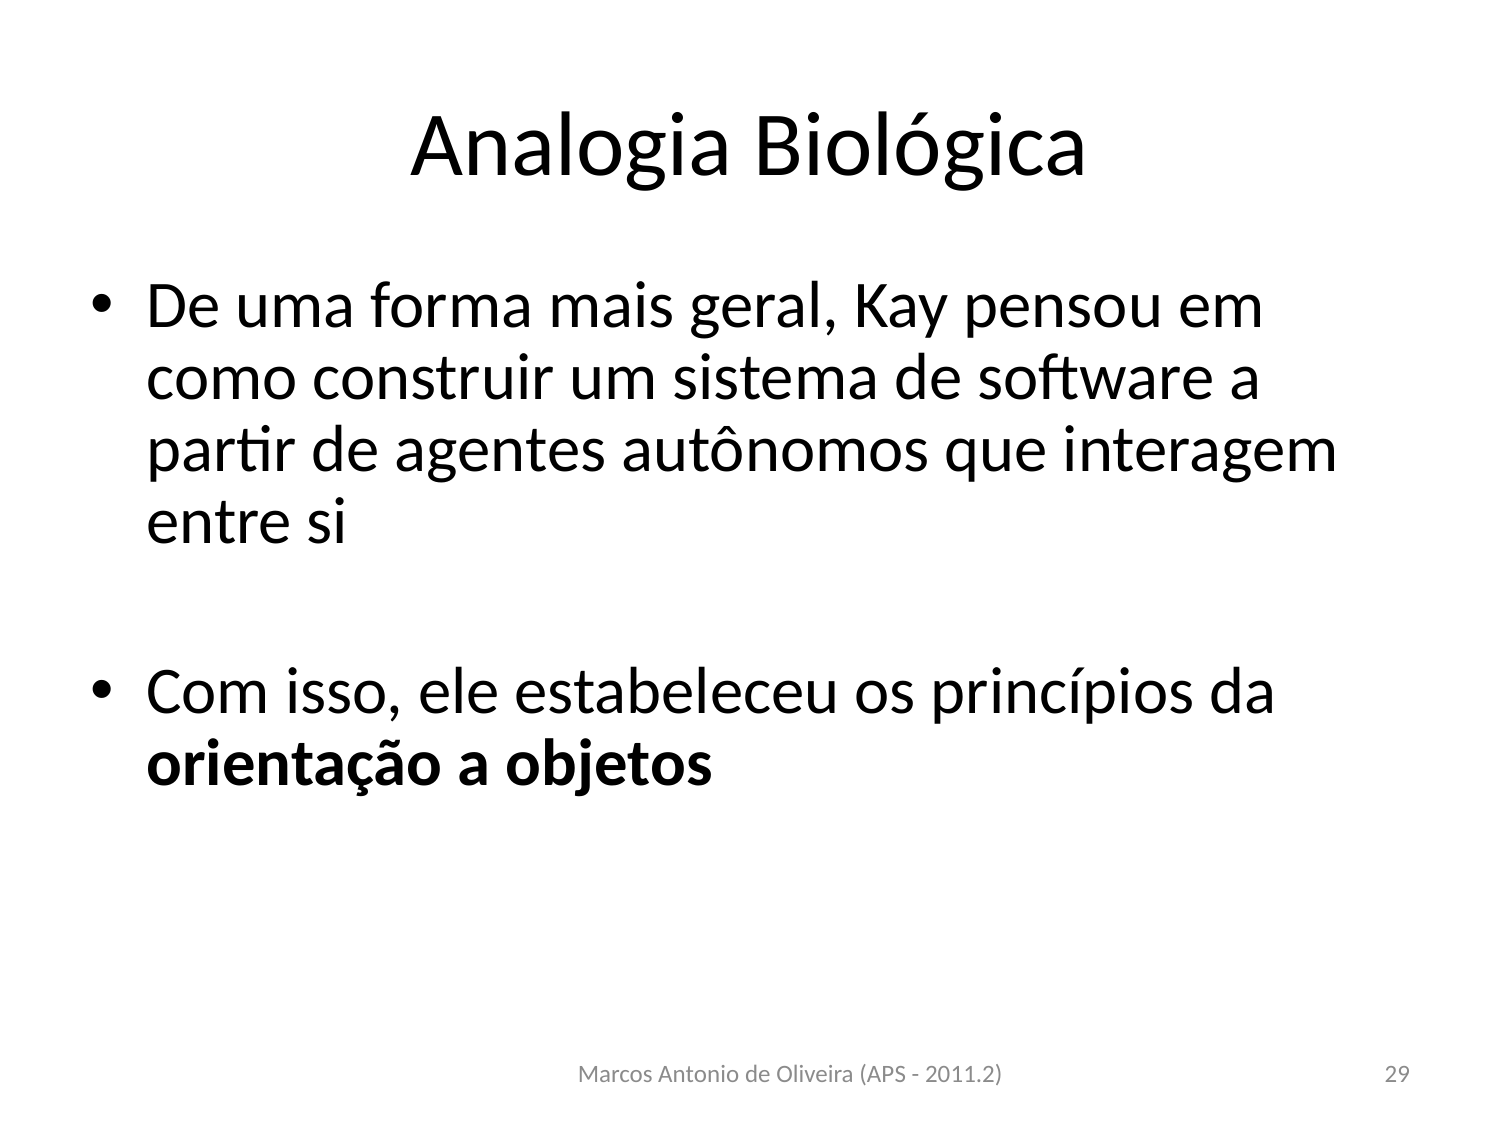

# Analogia Biológica
De uma forma mais geral, Kay pensou em como construir um sistema de software a partir de agentes autônomos que interagem entre si
Com isso, ele estabeleceu os princípios da orientação a objetos
Marcos Antonio de Oliveira (APS - 2011.2)